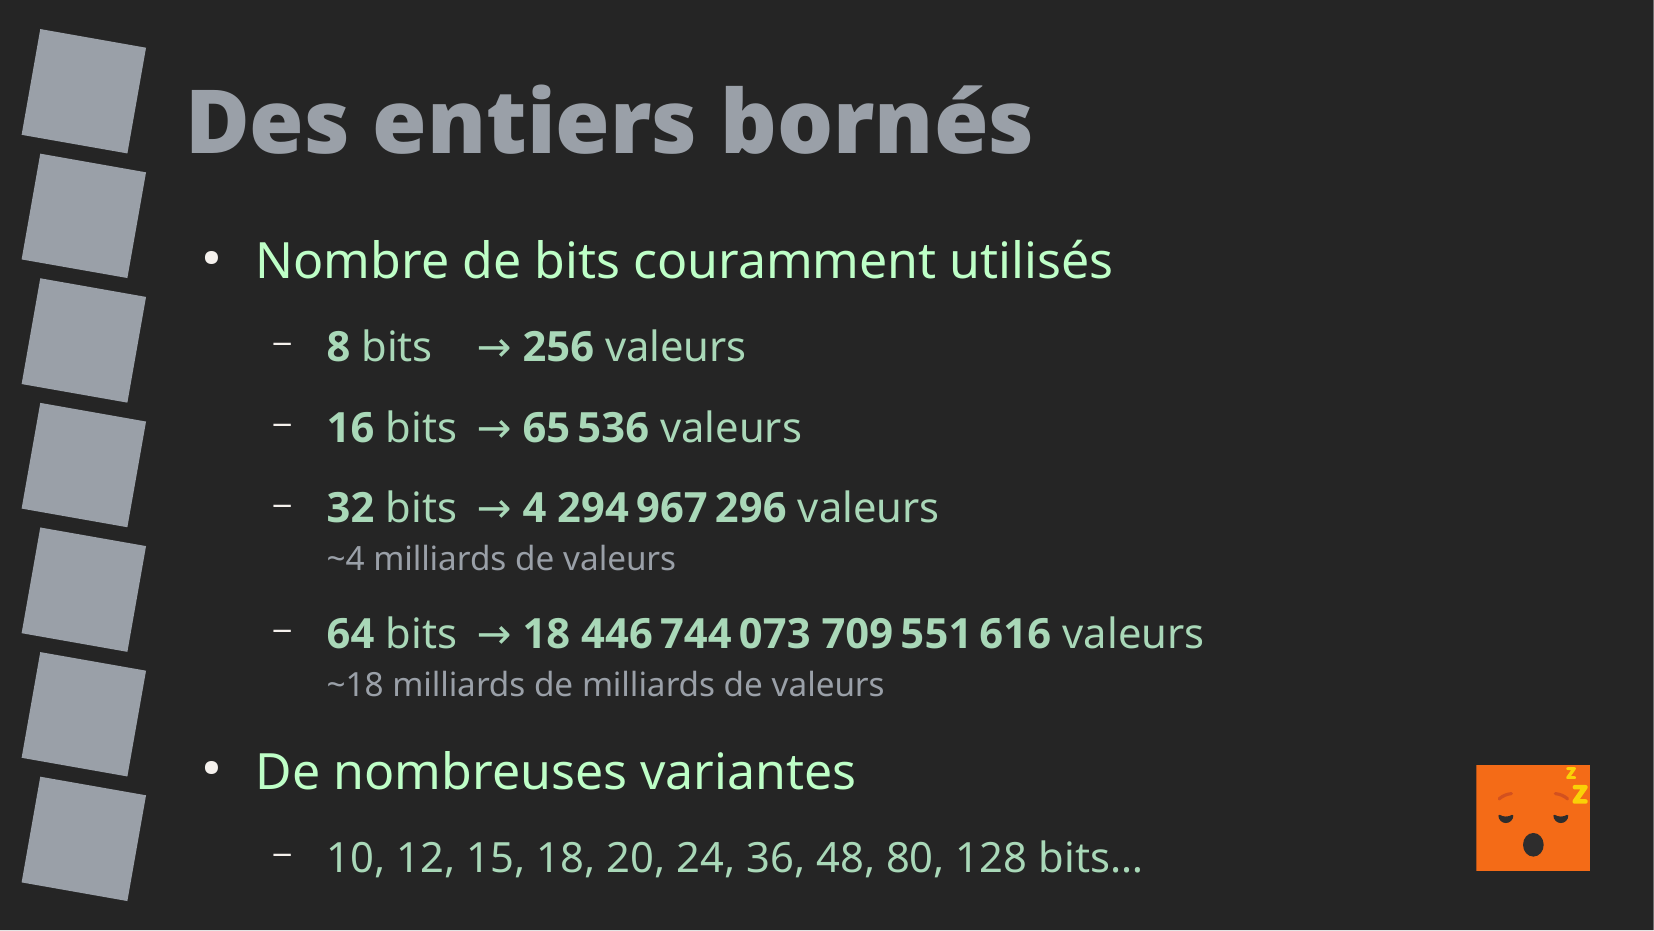

# Des entiers bornés
Nombre de bits couramment utilisés
8 bits	→ 256 valeurs
16 bits	→ 65 536 valeurs
32 bits	→ 4 294 967 296 valeurs
~4 milliards de valeurs
64 bits	→ 18 446 744 073 709 551 616 valeurs
~18 milliards de milliards de valeurs
De nombreuses variantes
10, 12, 15, 18, 20, 24, 36, 48, 80, 128 bits…